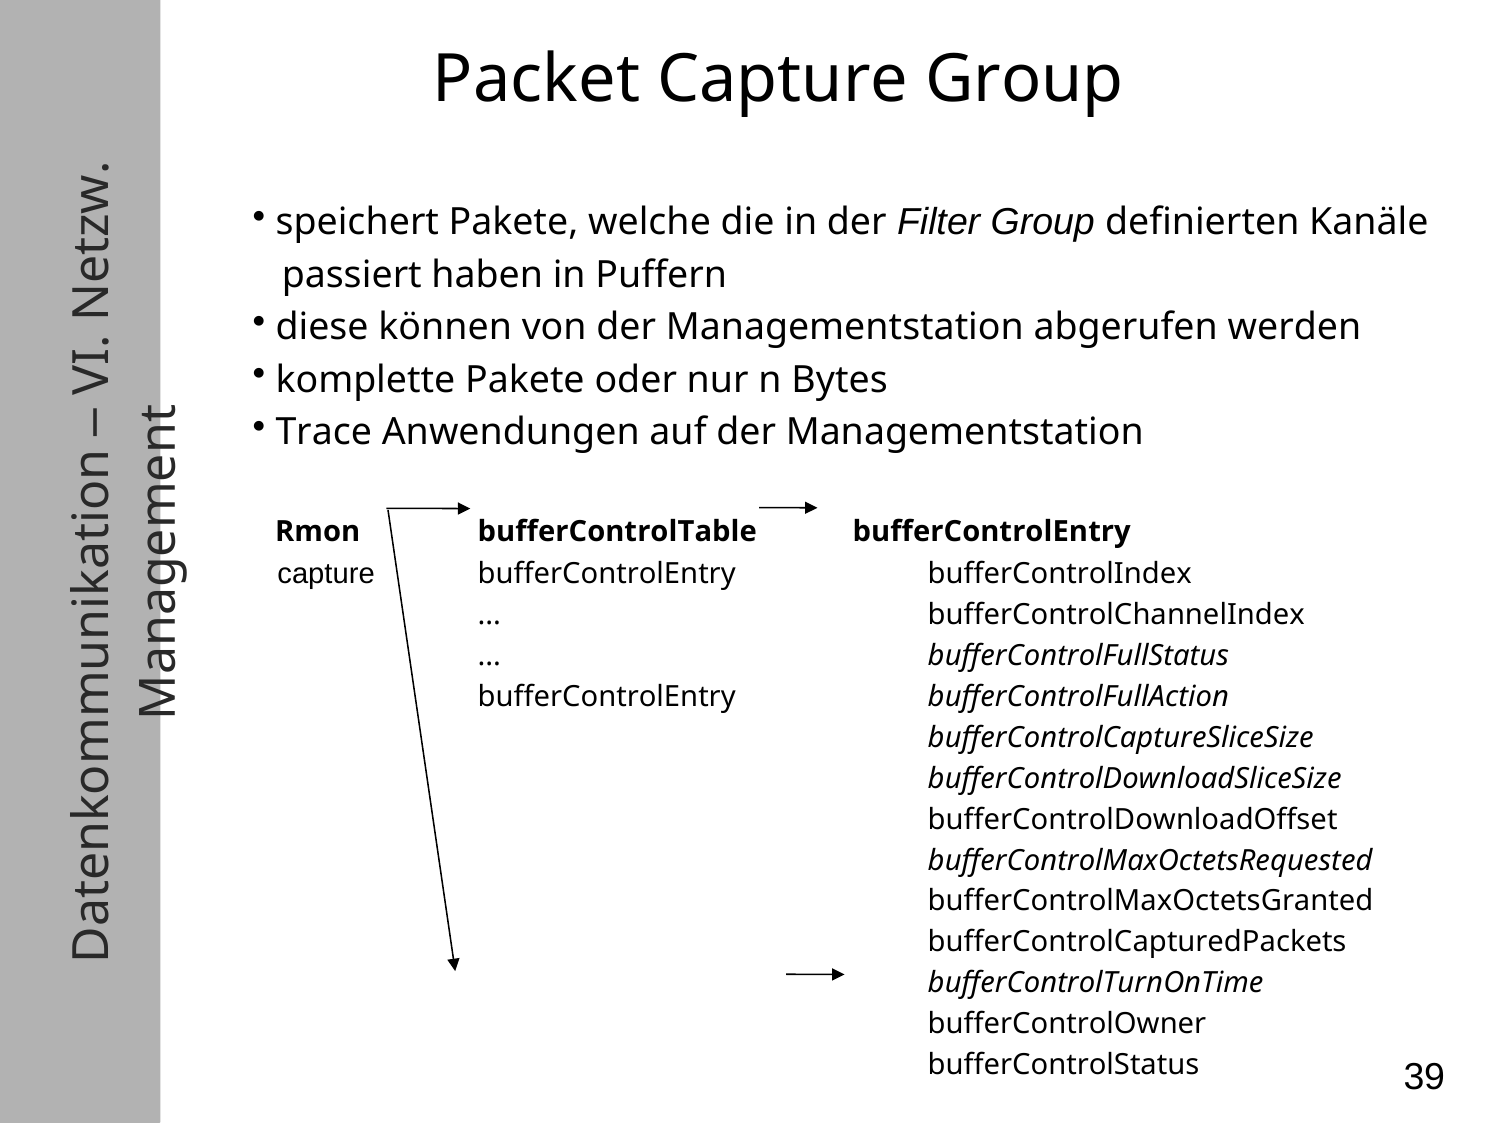

Packet Capture Group
 speichert Pakete, welche die in der Filter Group definierten Kanäle
 passiert haben in Puffern
 diese können von der Managementstation abgerufen werden
 komplette Pakete oder nur n Bytes
 Trace Anwendungen auf der Managementstation
 Rmon		bufferControlTable		bufferControlEntry
 capture		bufferControlEntry			bufferControlIndex
			...						bufferControlChannelIndex
			...						bufferControlFullStatus
			bufferControlEntry			bufferControlFullAction
									bufferControlCaptureSliceSize
									bufferControlDownloadSliceSize
									bufferControlDownloadOffset
									bufferControlMaxOctetsRequested
									bufferControlMaxOctetsGranted
									bufferControlCapturedPackets
									bufferControlTurnOnTime
									bufferControlOwner
									bufferControlStatus
			captureBufferTable		captureBufferEntry
			...
Datenkommunikation – VI. Netzw. Management